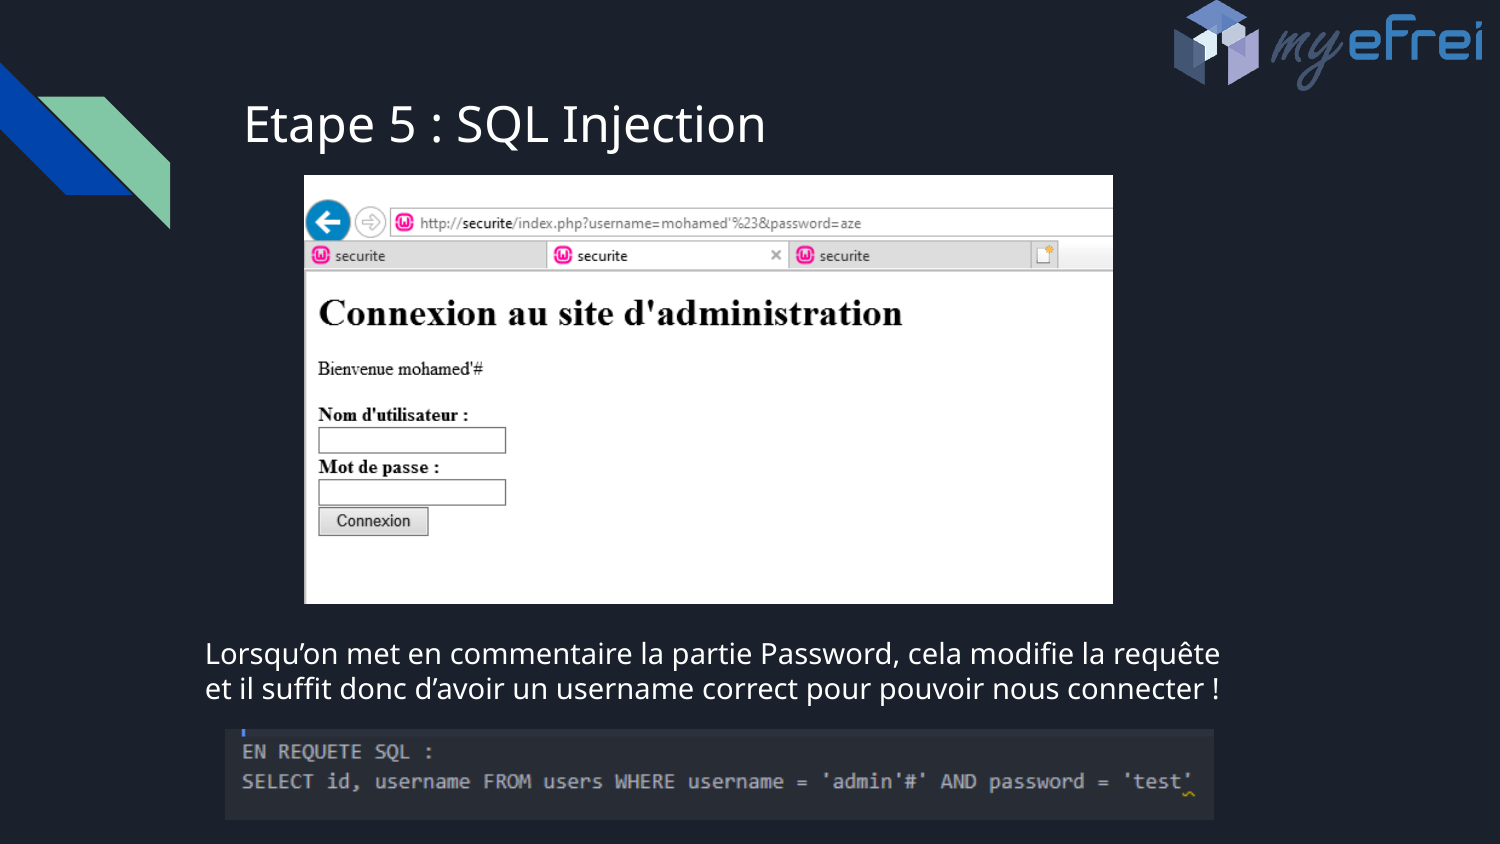

# Etape 5 : SQL Injection
Lorsqu’on met en commentaire la partie Password, cela modifie la requête et il suffit donc d’avoir un username correct pour pouvoir nous connecter !